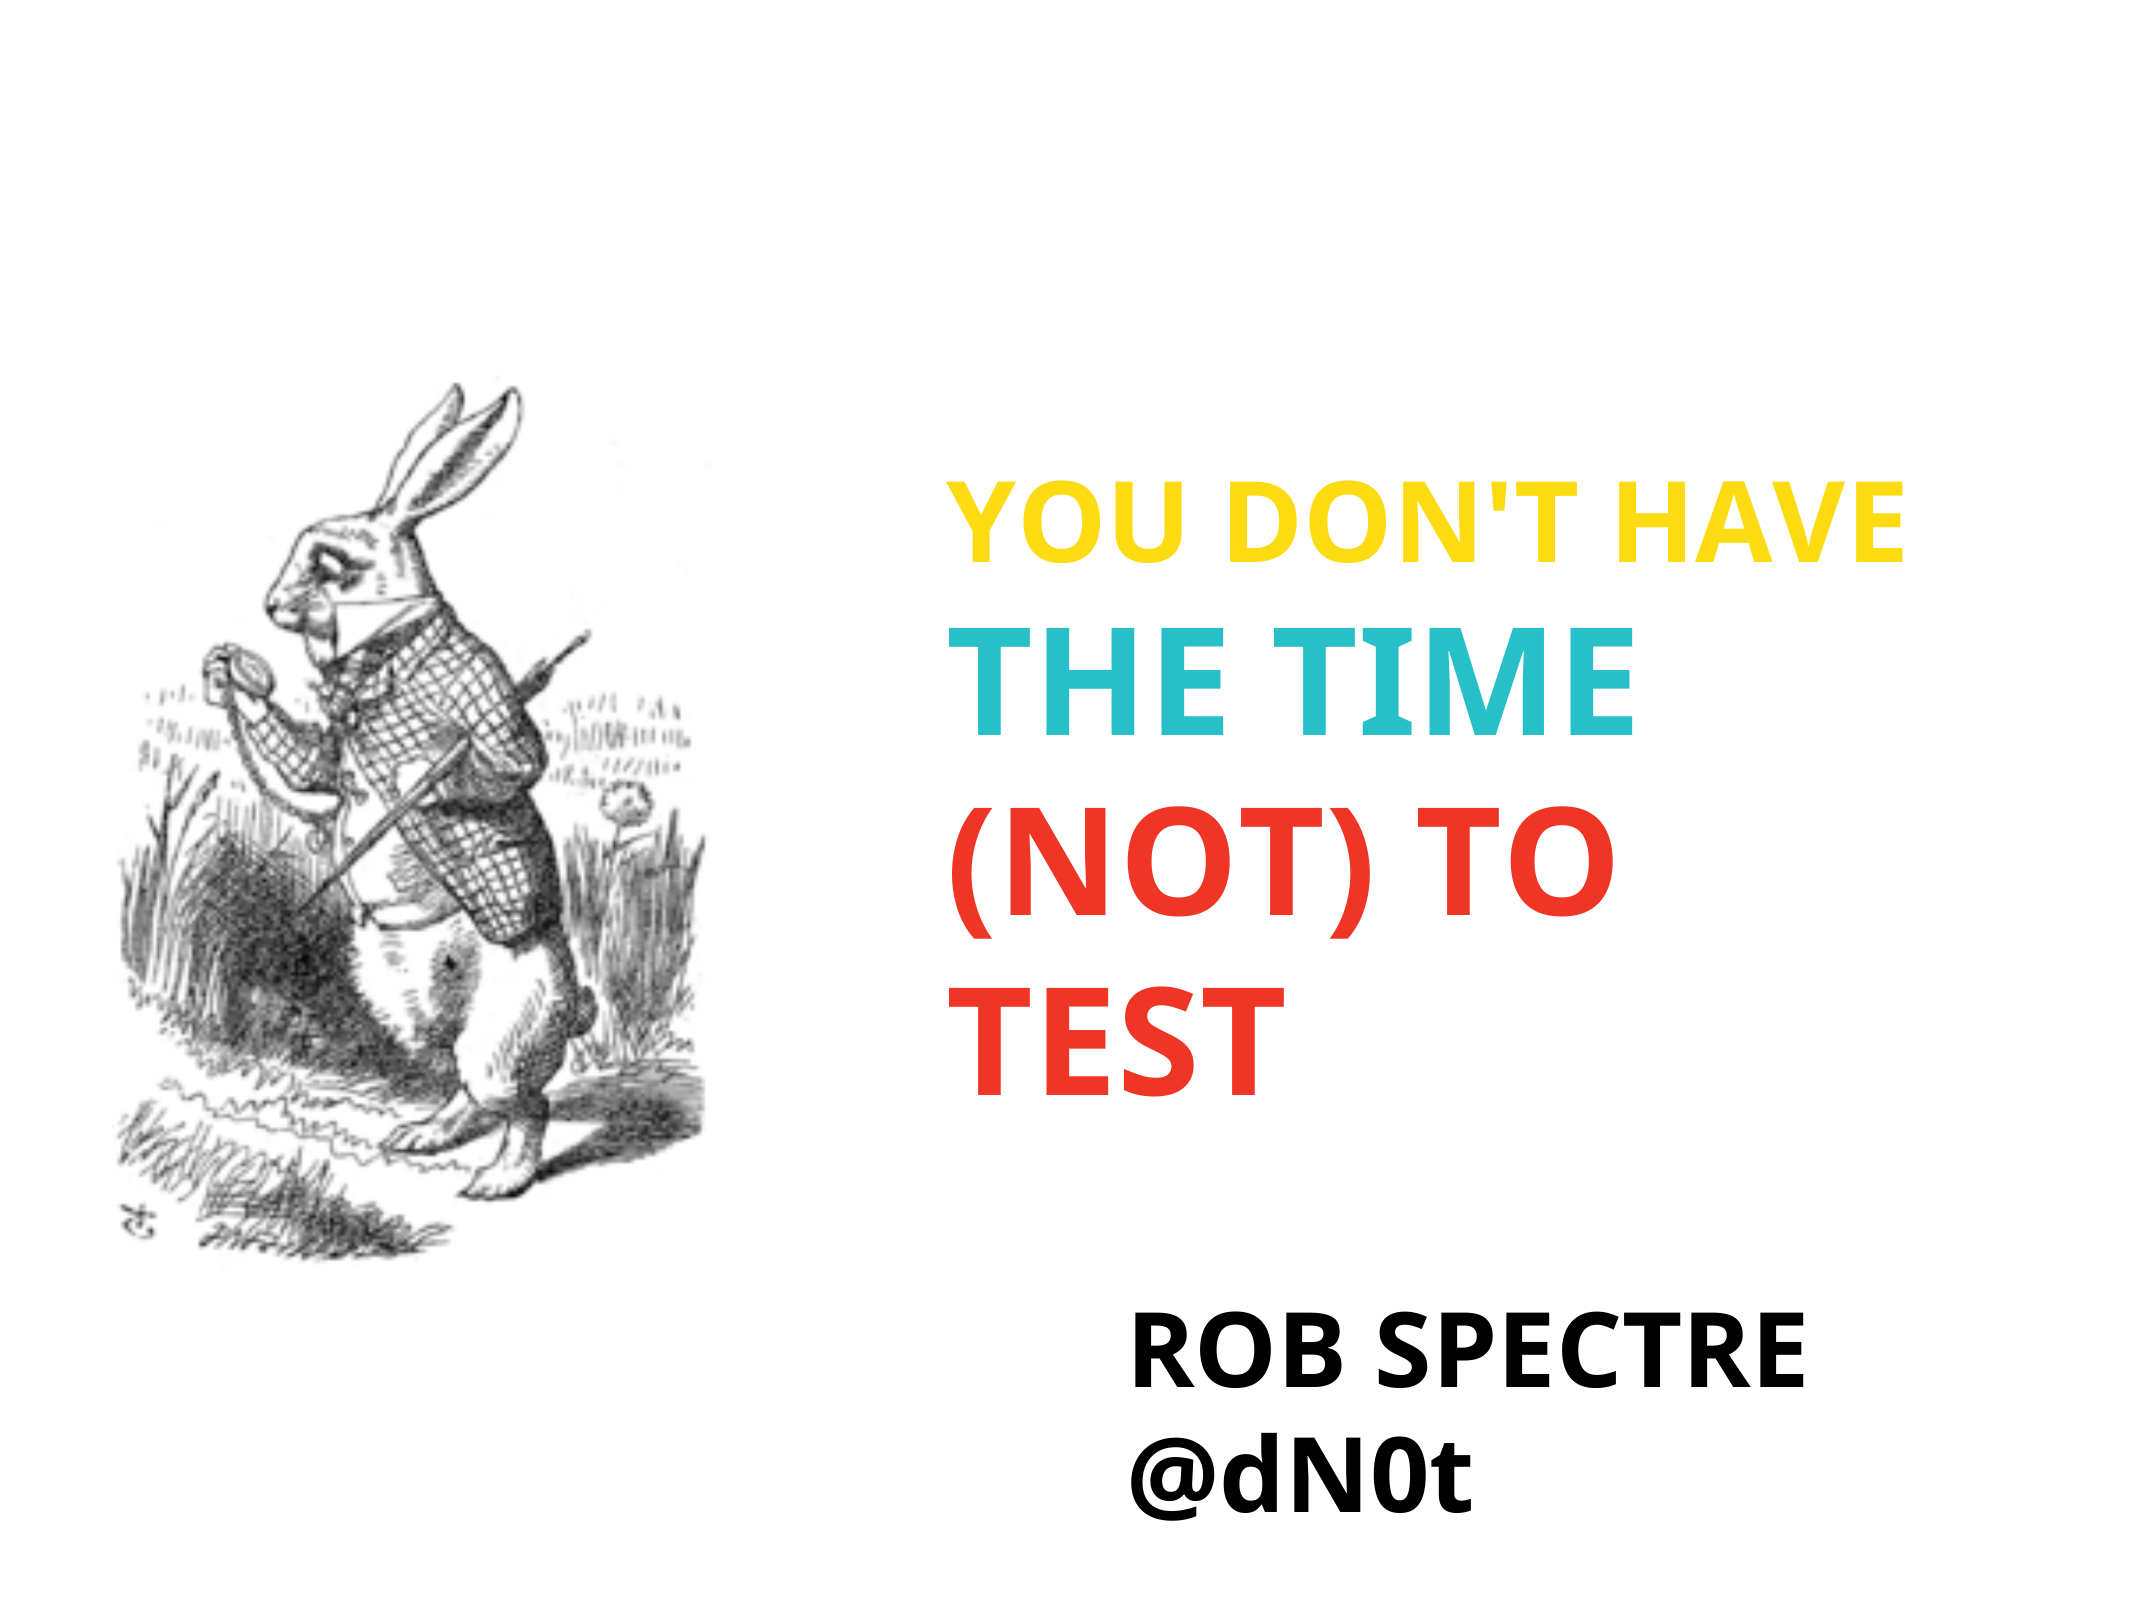

YOU DON'T HAVE
THE TIME
(NOT) TO
TEST
ROB SPECTRE
@dN0t